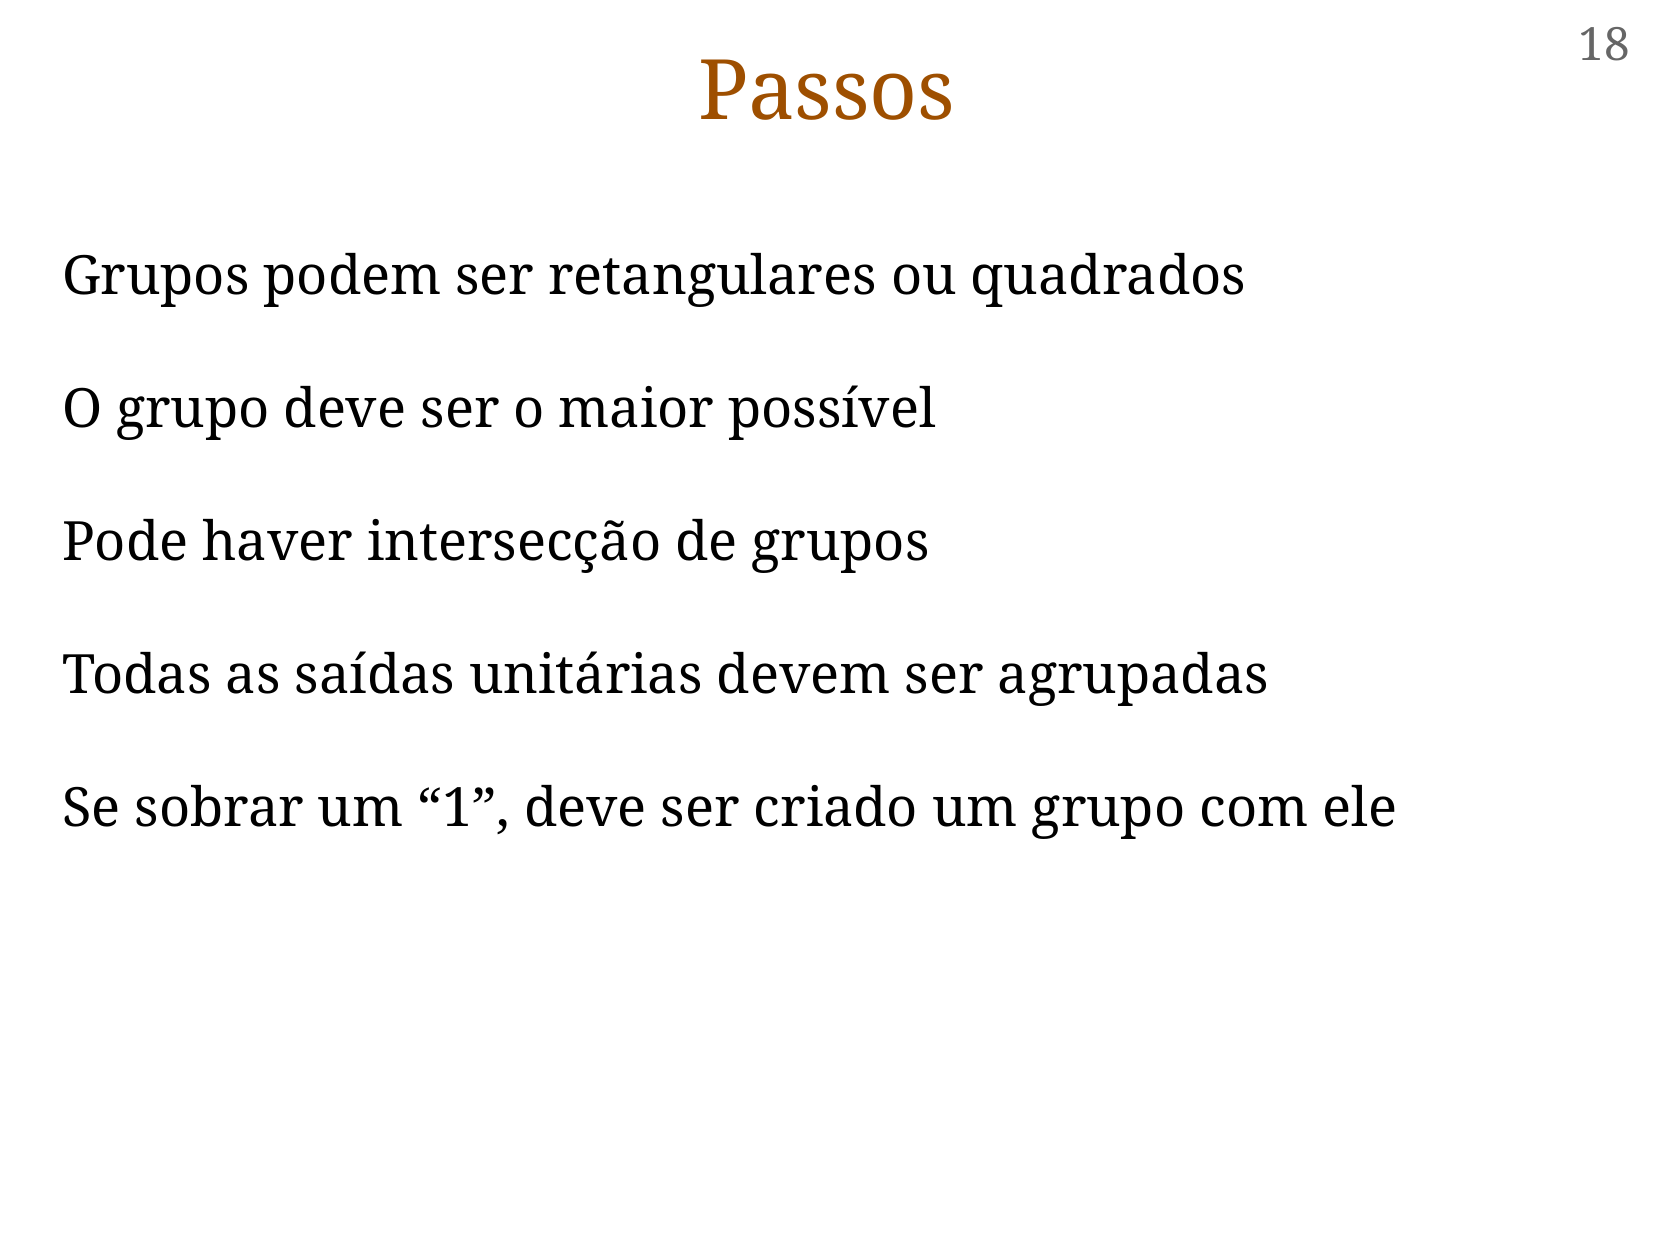

18
# Passos
Grupos podem ser retangulares ou quadrados
O grupo deve ser o maior possível
Pode haver intersecção de grupos
Todas as saídas unitárias devem ser agrupadas
Se sobrar um “1”, deve ser criado um grupo com ele